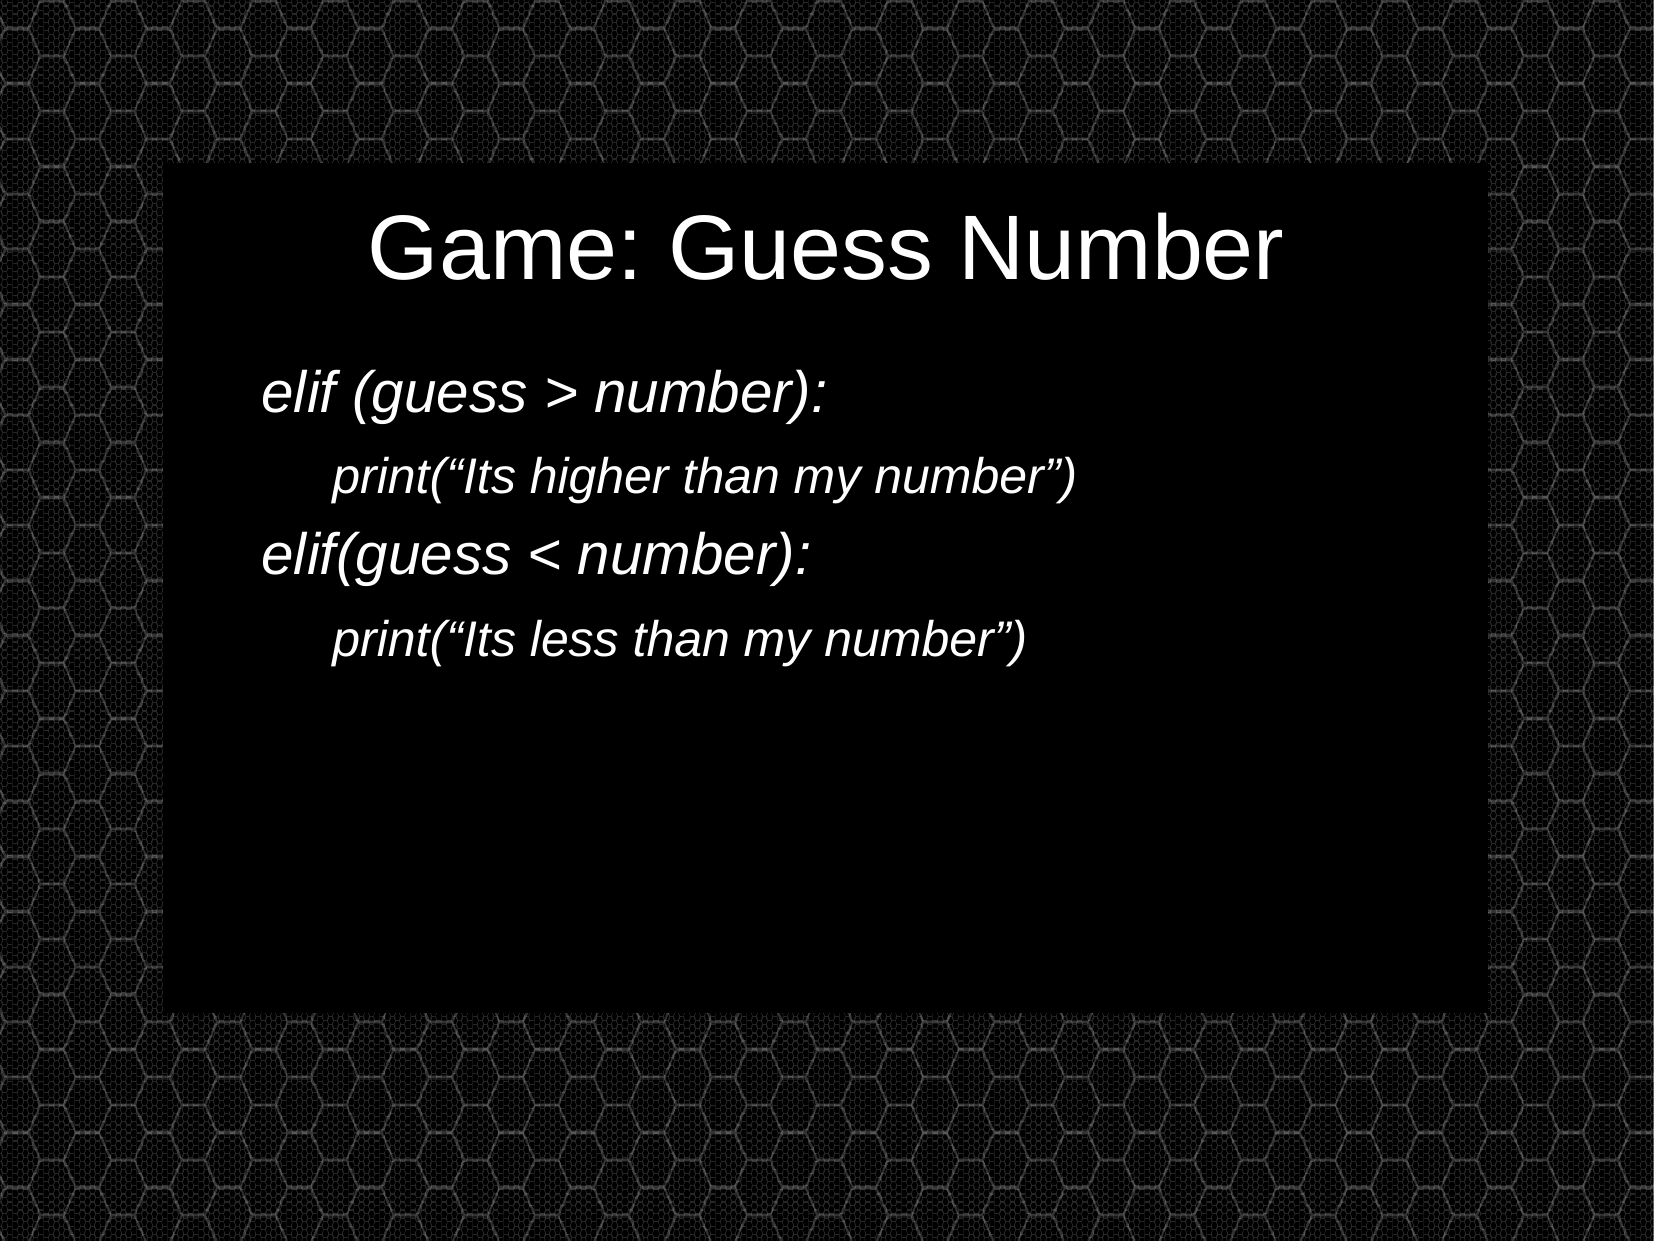

# Game: Guess Number
elif (guess > number):
print(“Its higher than my number”)
elif(guess < number):
print(“Its less than my number”)